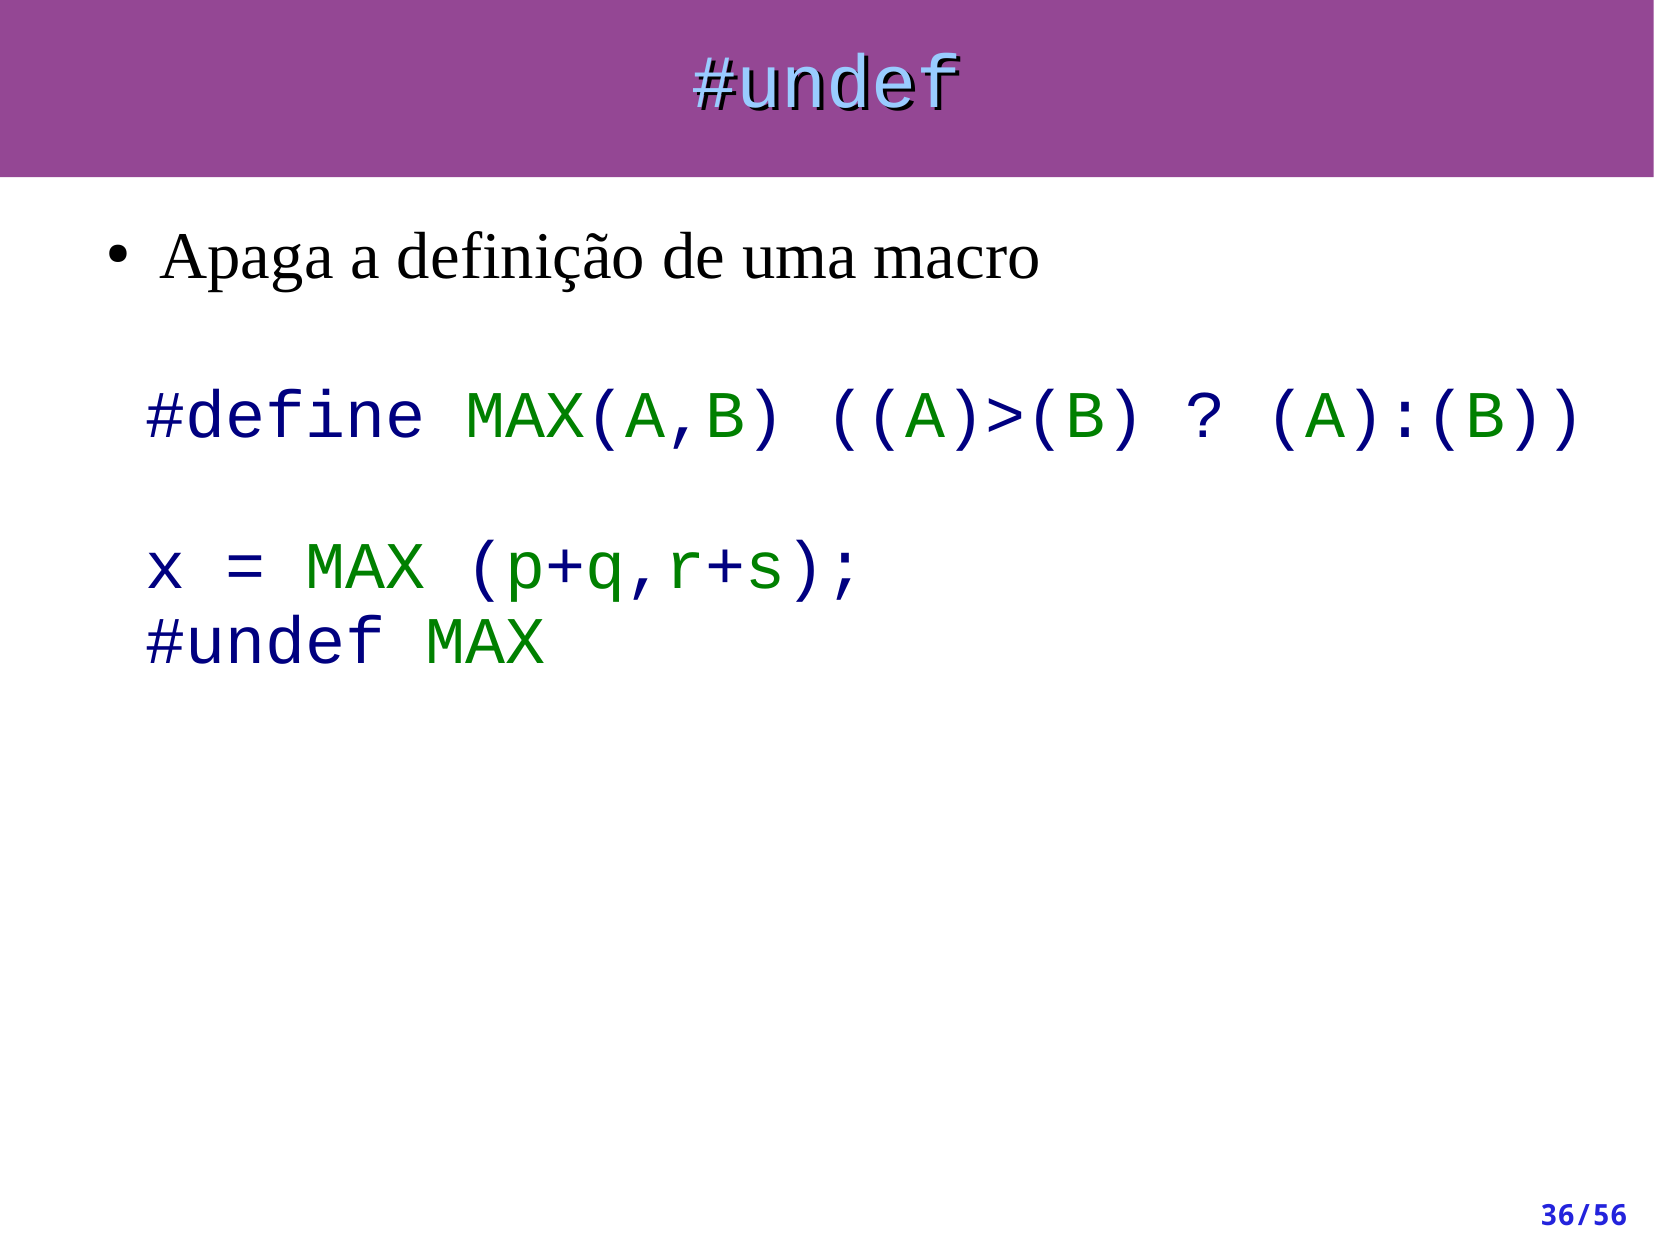

# #undef
Apaga a definição de uma macro
#define MAX(A,B) ((A)>(B) ? (A):(B))
x = MAX (p+q,r+s);
#undef MAX
36